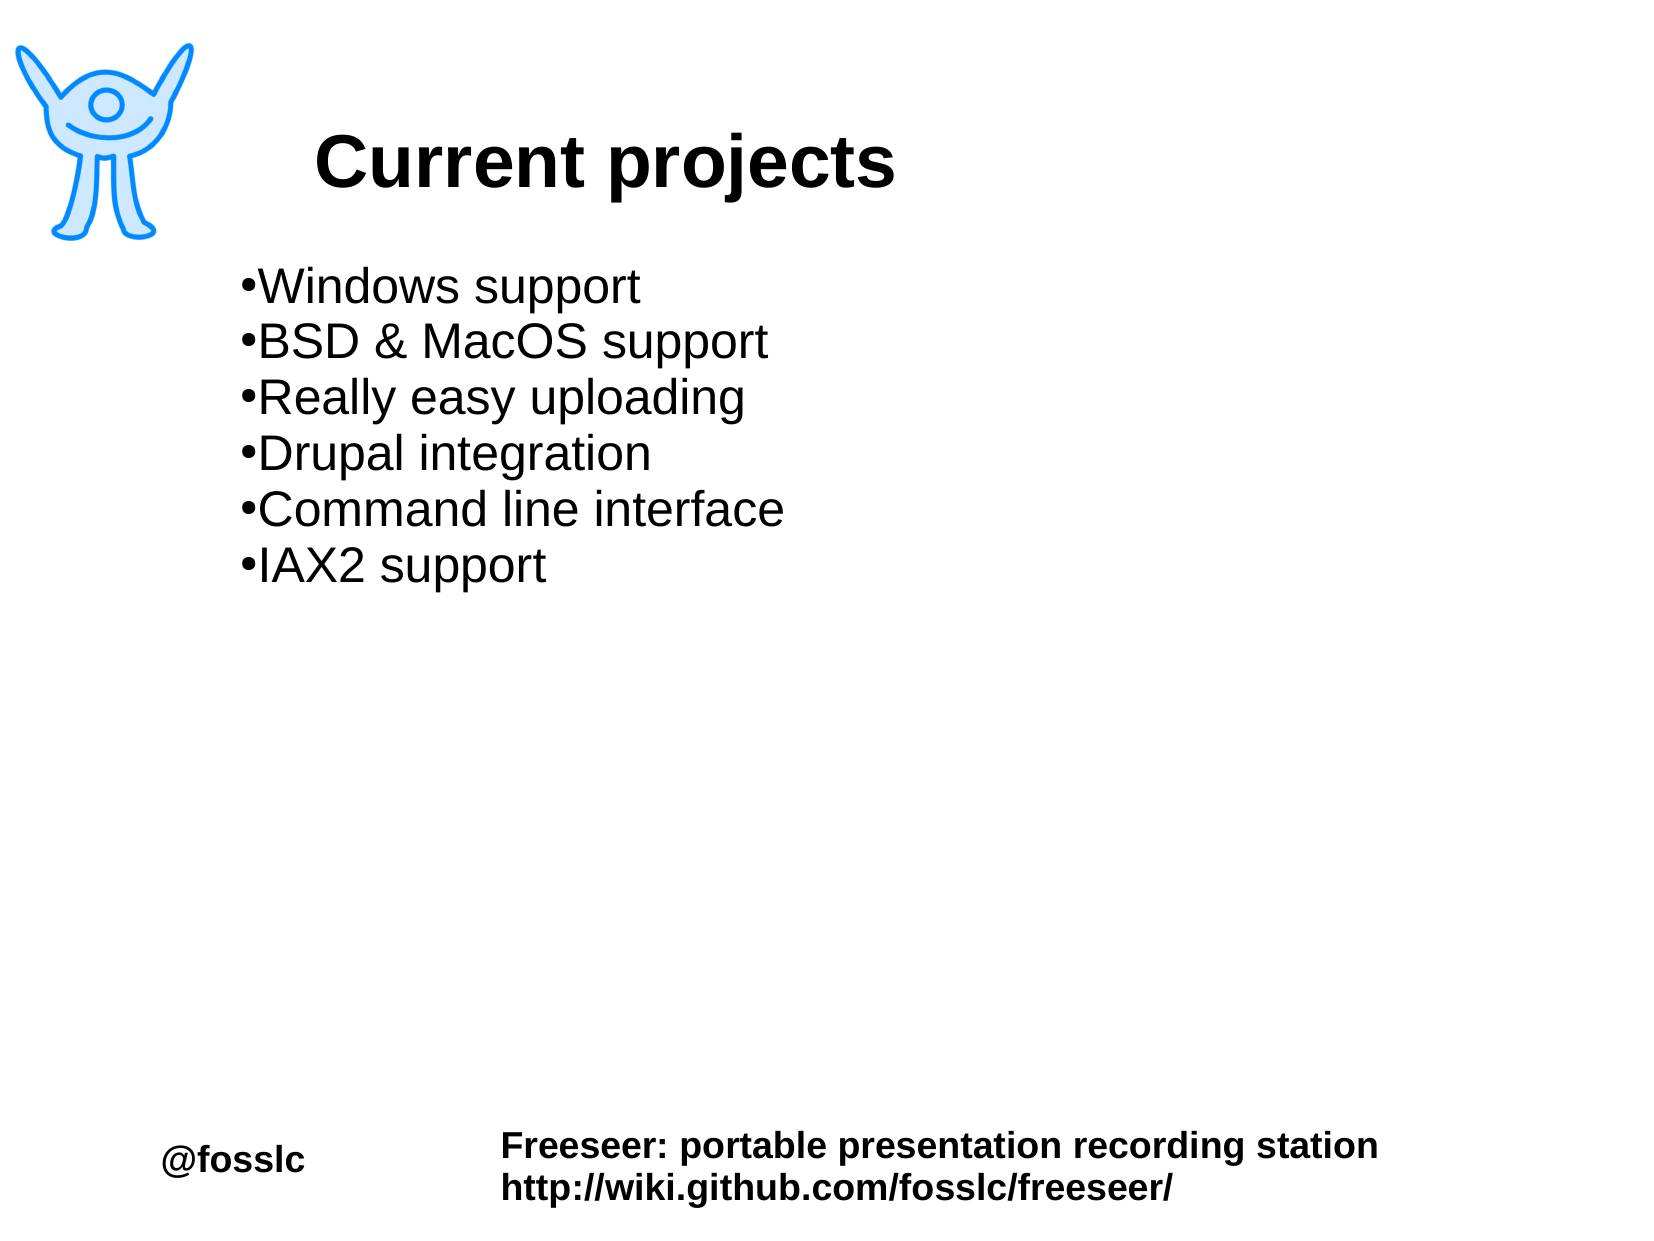

Current projects
Windows support
BSD & MacOS support
Really easy uploading
Drupal integration
Command line interface
IAX2 support